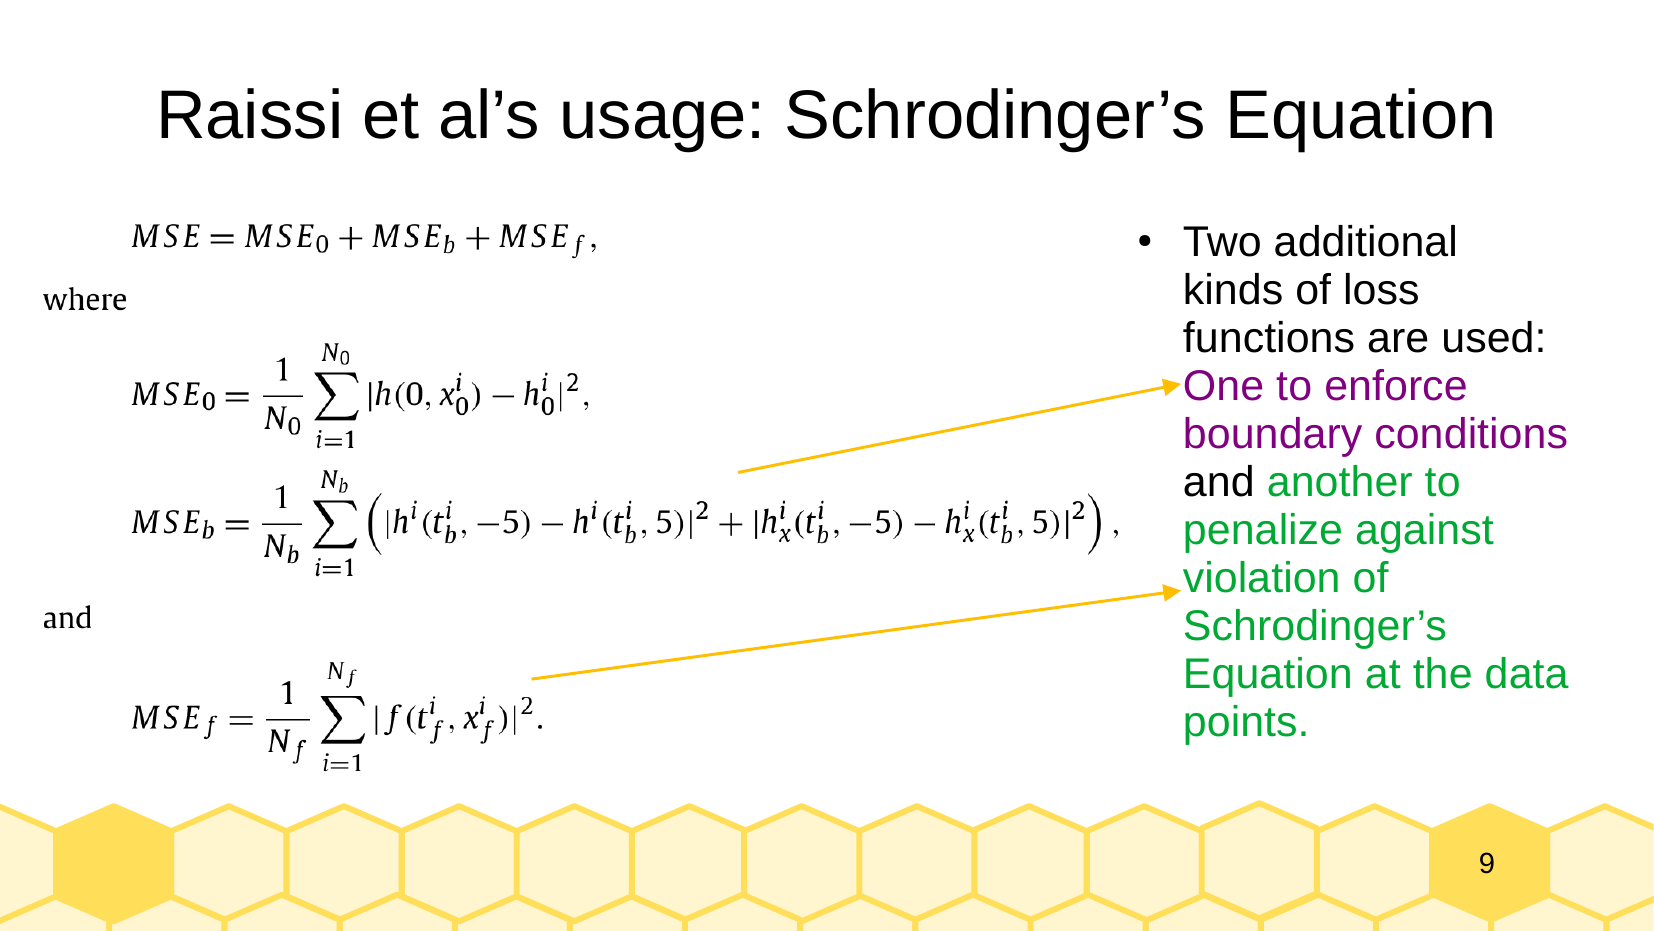

# Raissi et al’s usage: Schrodinger’s Equation
Two additional kinds of loss functions are used: One to enforce boundary conditions and another to penalize against violation of Schrodinger’s Equation at the data points.